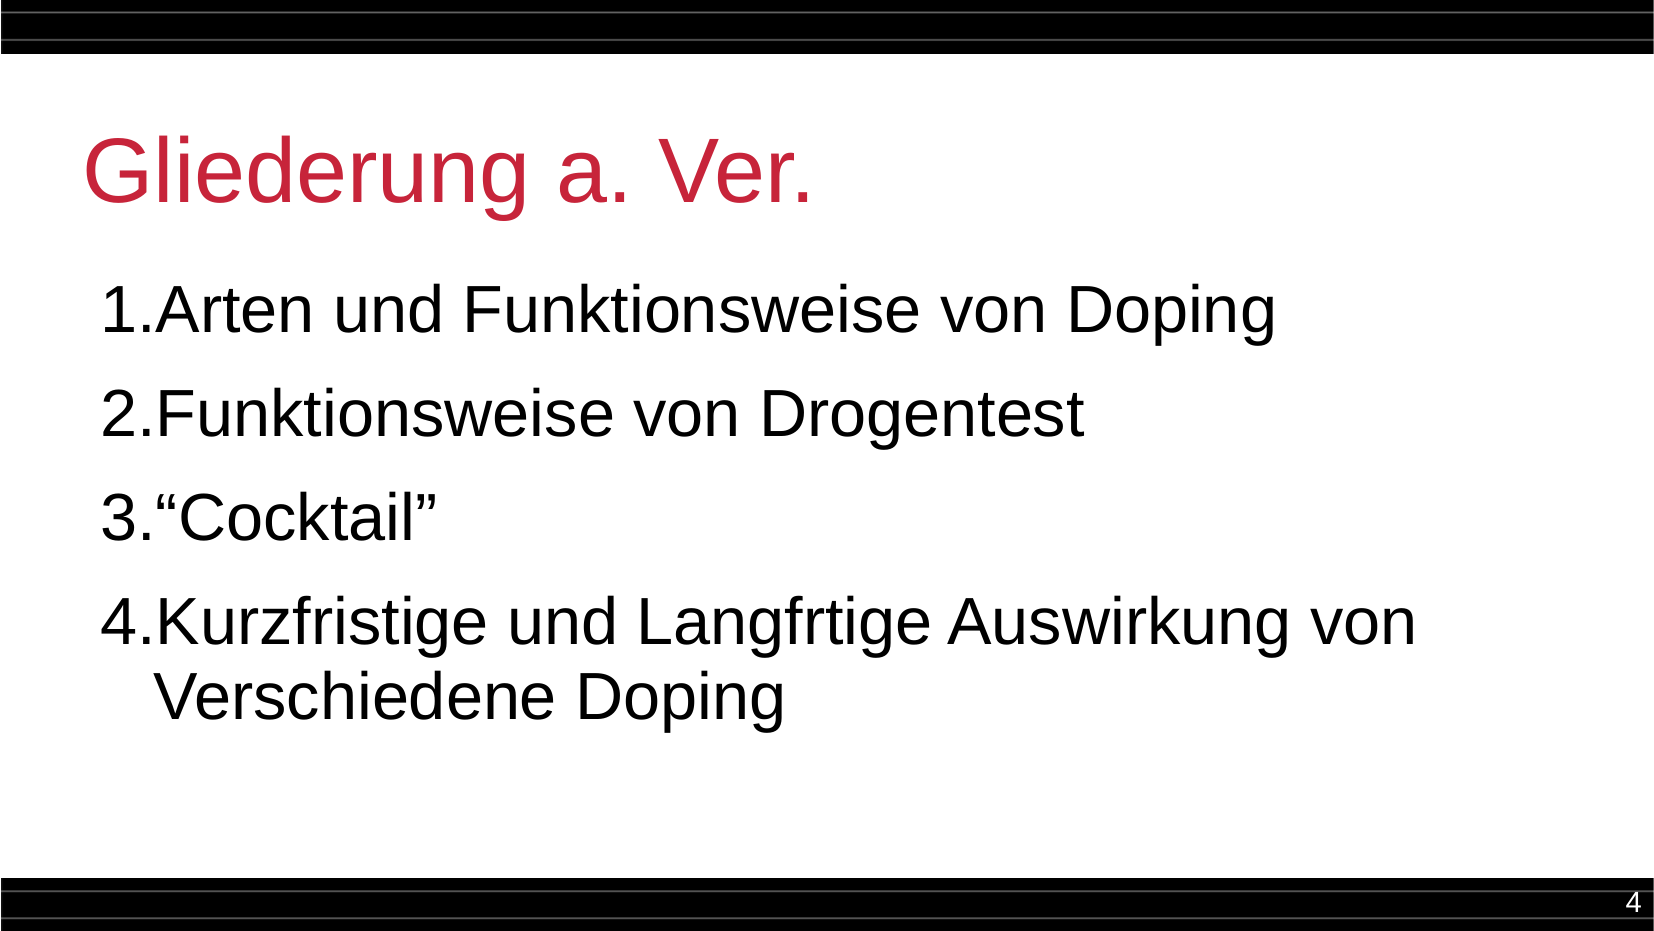

# Gliederung a. Ver.
Arten und Funktionsweise von Doping
Funktionsweise von Drogentest
“Cocktail”
Kurzfristige und Langfrtige Auswirkung von Verschiedene Doping